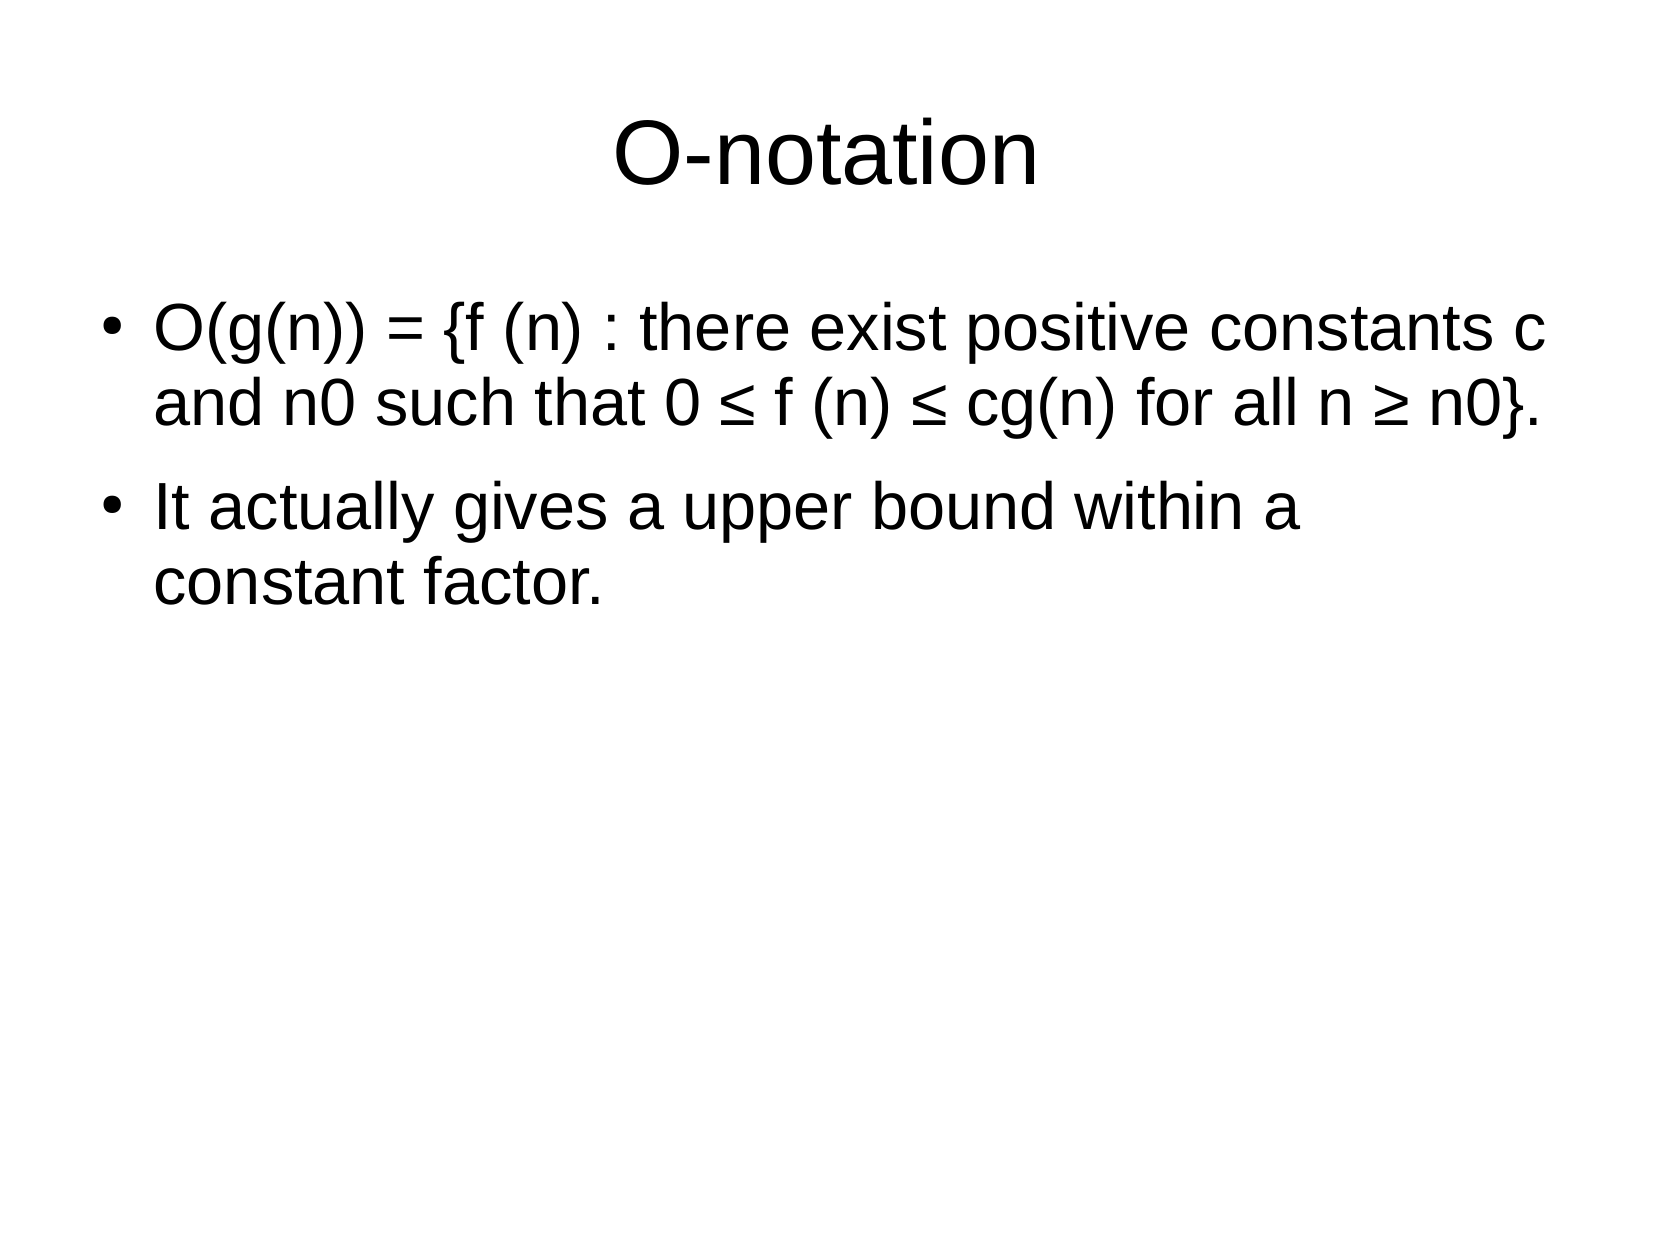

# O-notation
O(g(n)) = {f (n) : there exist positive constants c and n0 such that 0 ≤ f (n) ≤ cg(n) for all n ≥ n0}.
It actually gives a upper bound within a constant factor.